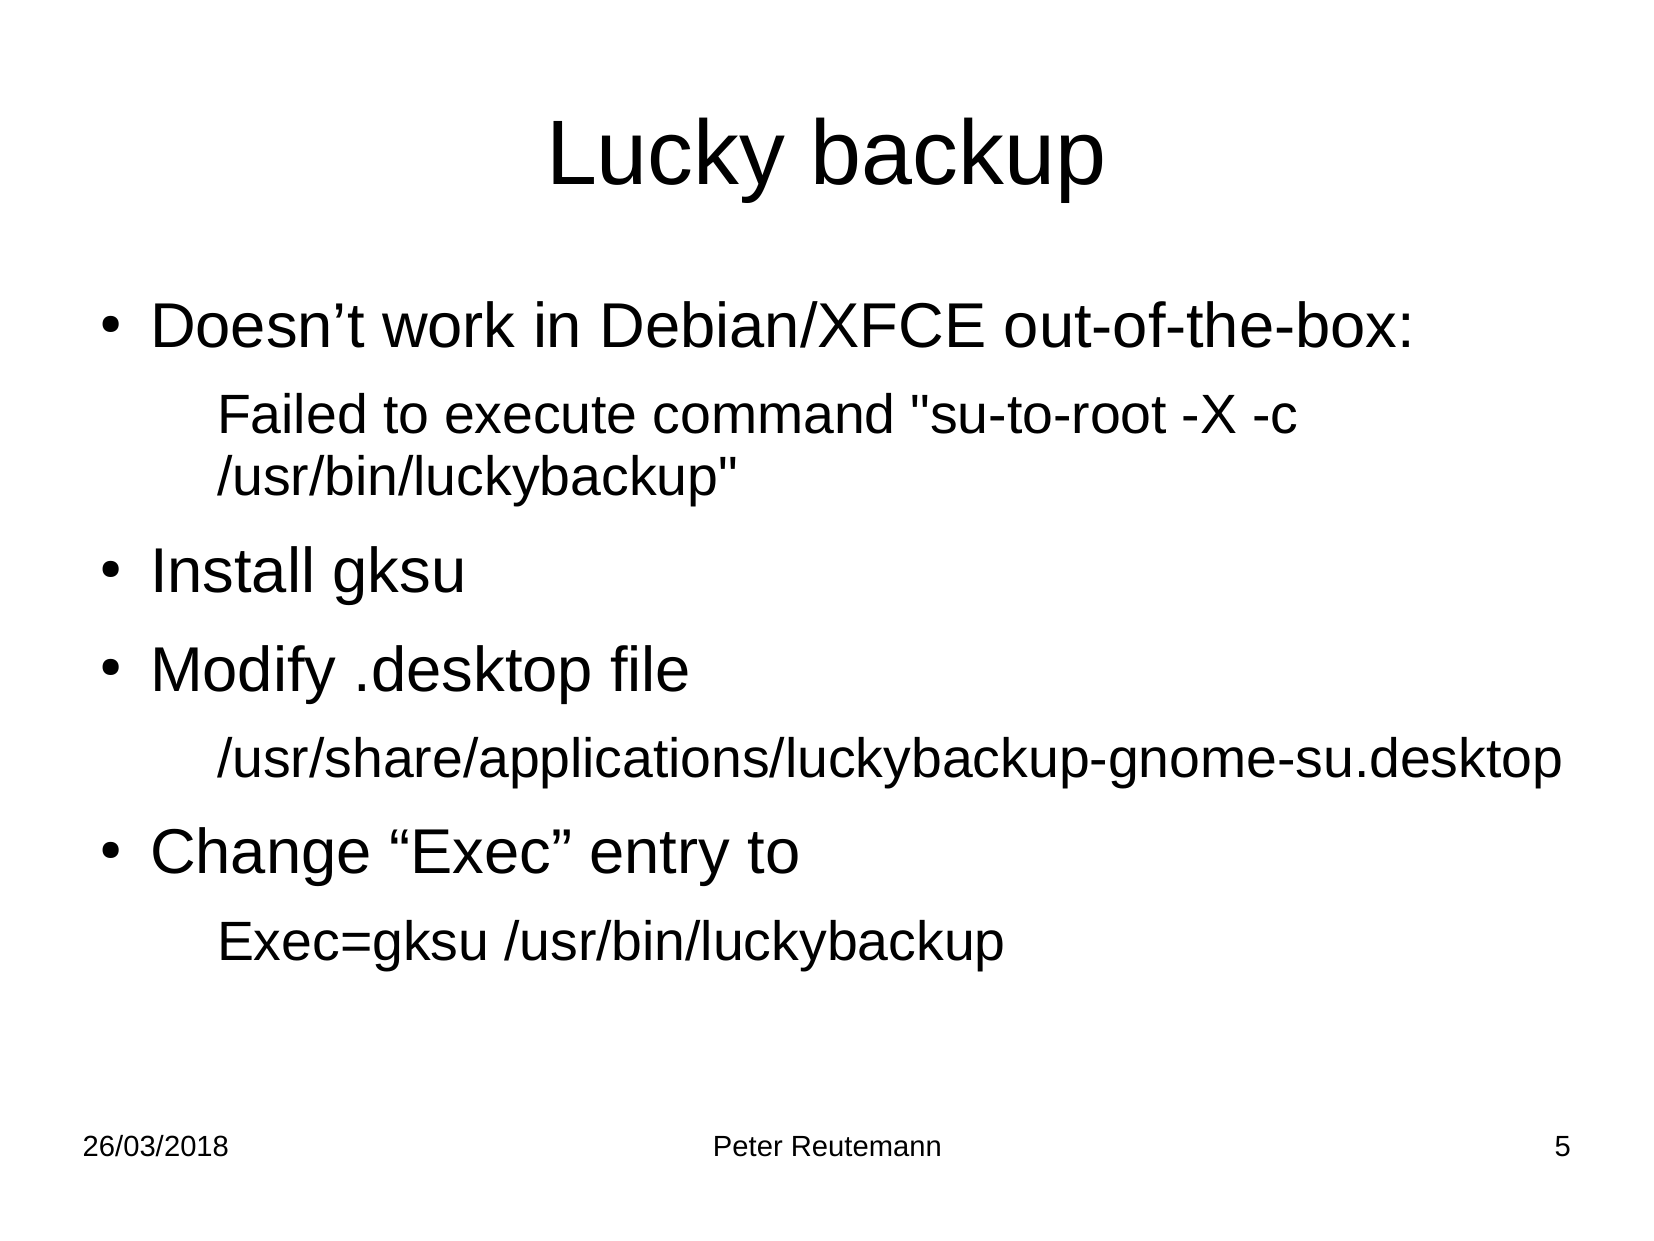

# Lucky backup
Doesn’t work in Debian/XFCE out-of-the-box:
Failed to execute command "su-to-root -X -c /usr/bin/luckybackup"
Install gksu
Modify .desktop file
/usr/share/applications/luckybackup-gnome-su.desktop
Change “Exec” entry to
Exec=gksu /usr/bin/luckybackup
26/03/2018
Peter Reutemann
5